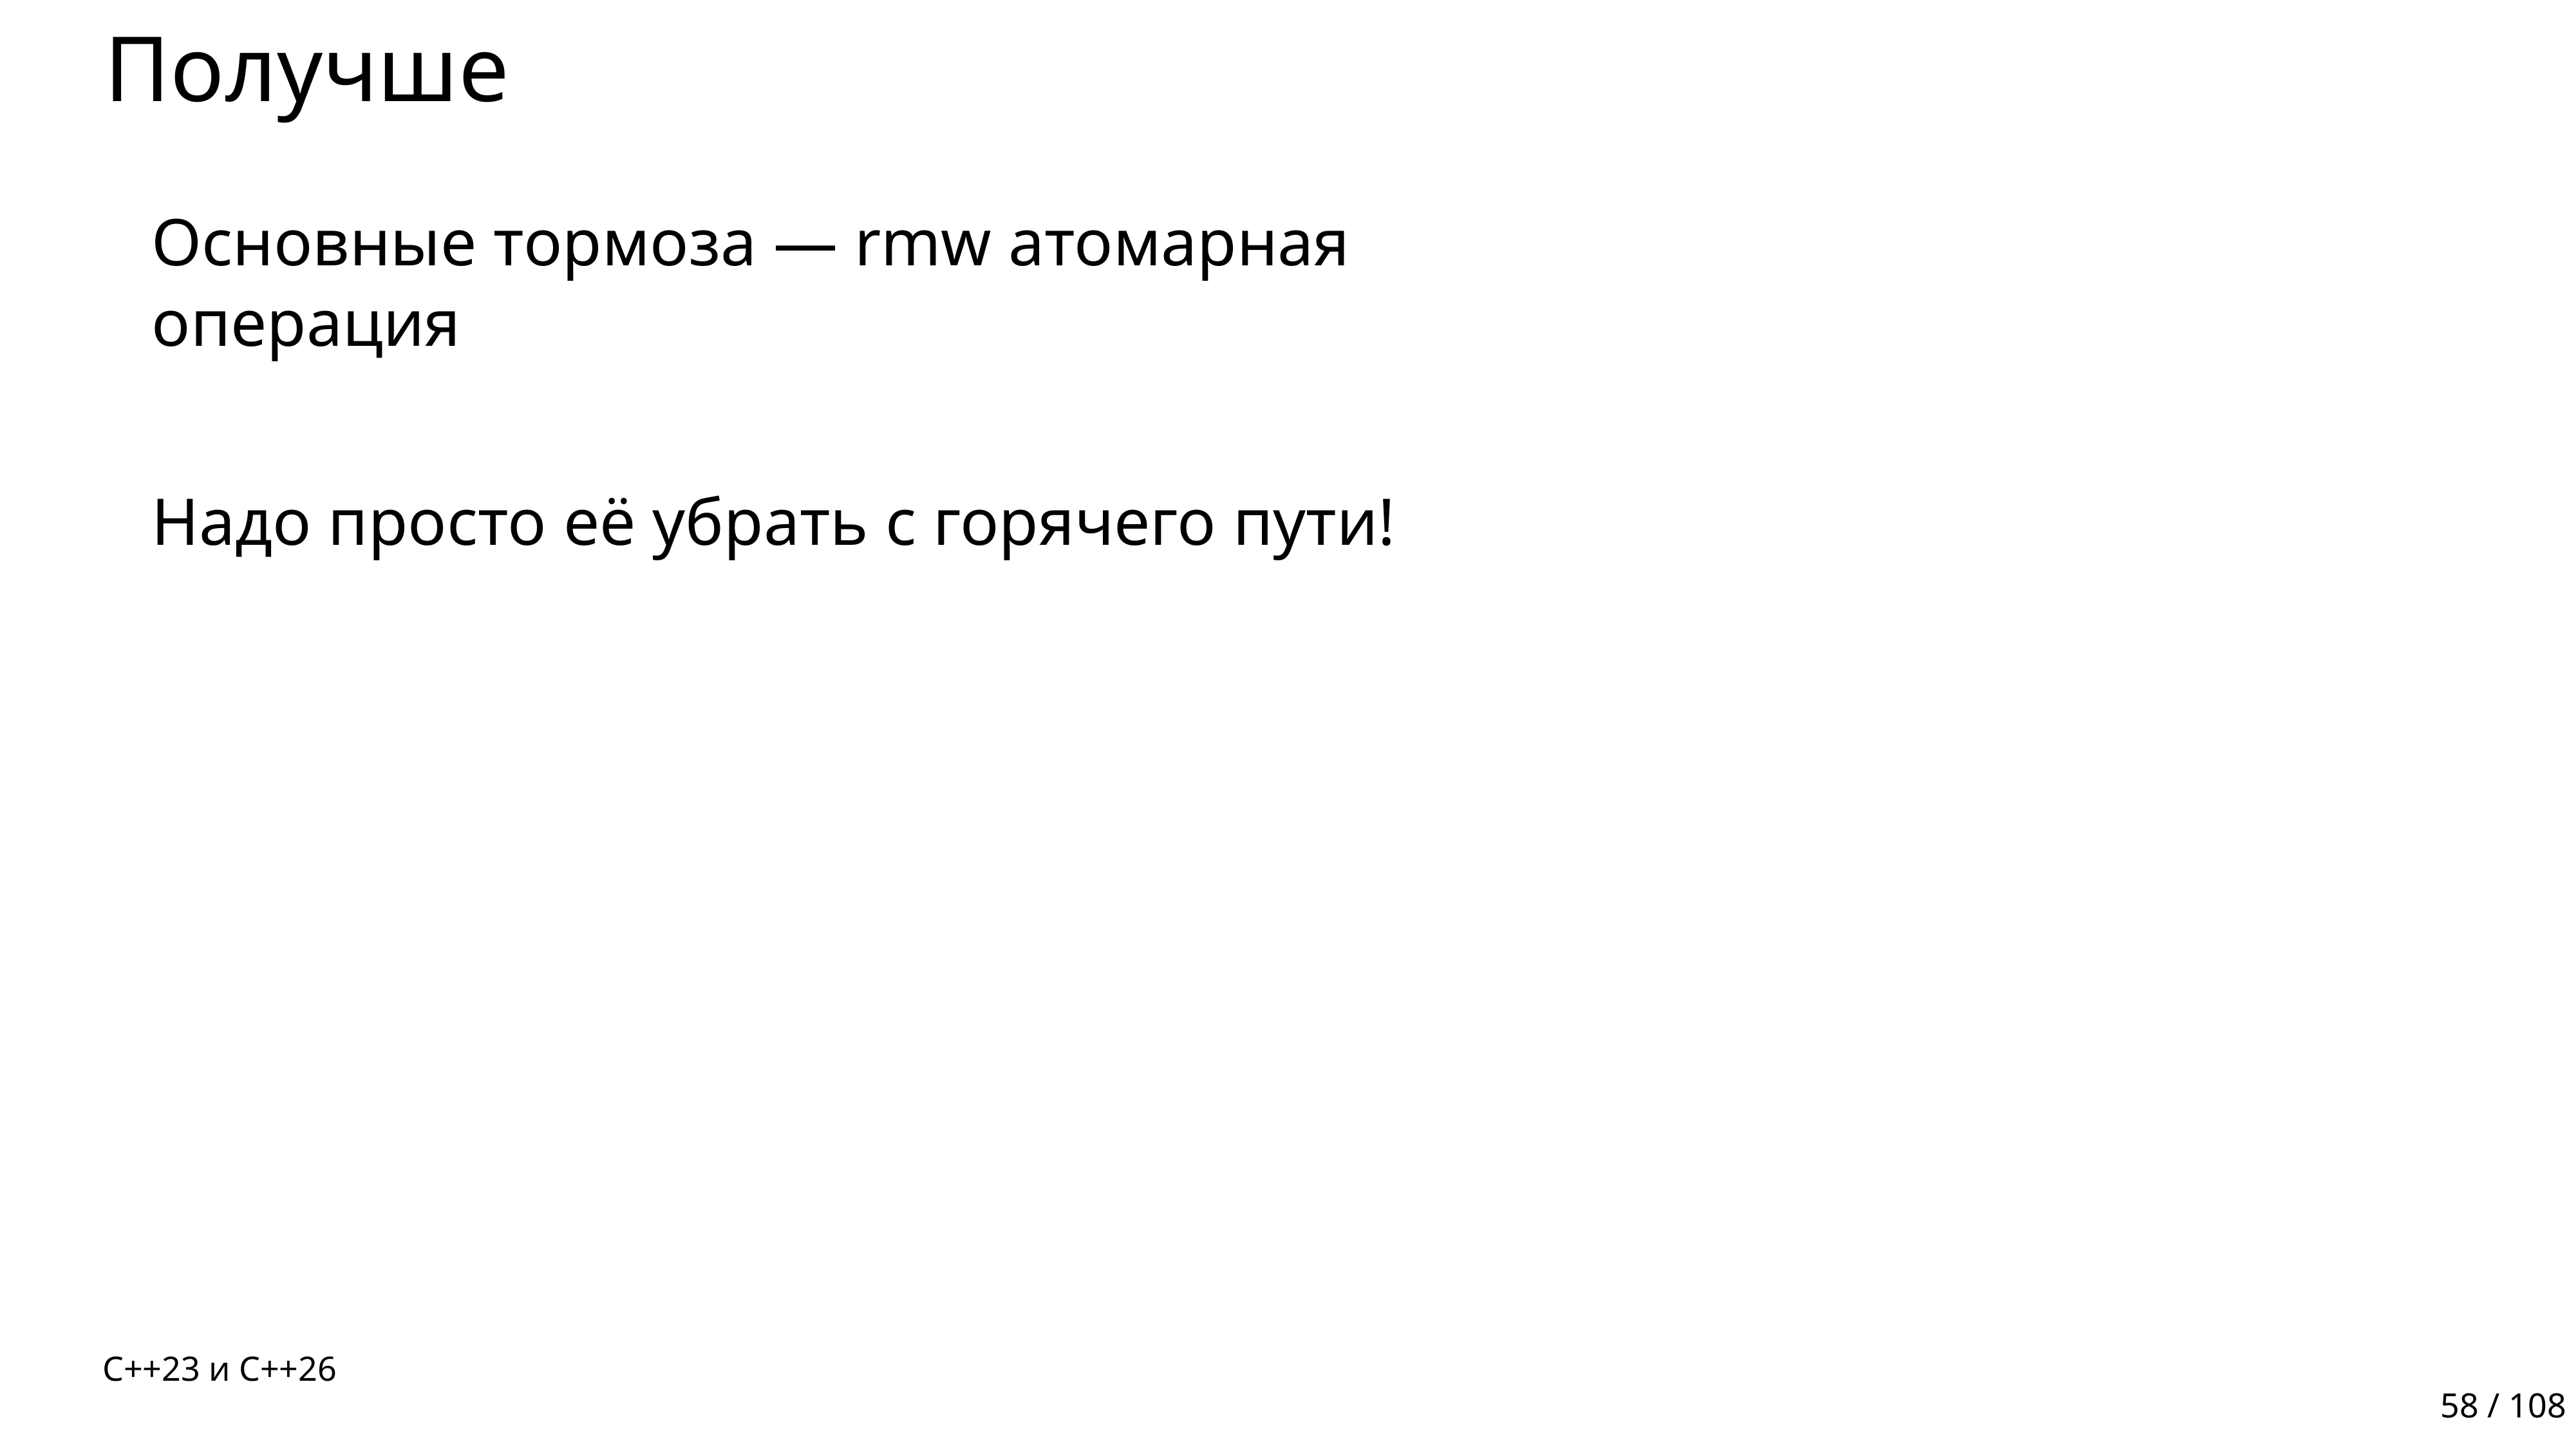

Получше
# Основные тормоза — rmw атомарная операция
Надо просто её убрать с горячего пути!
C++23 и C++26